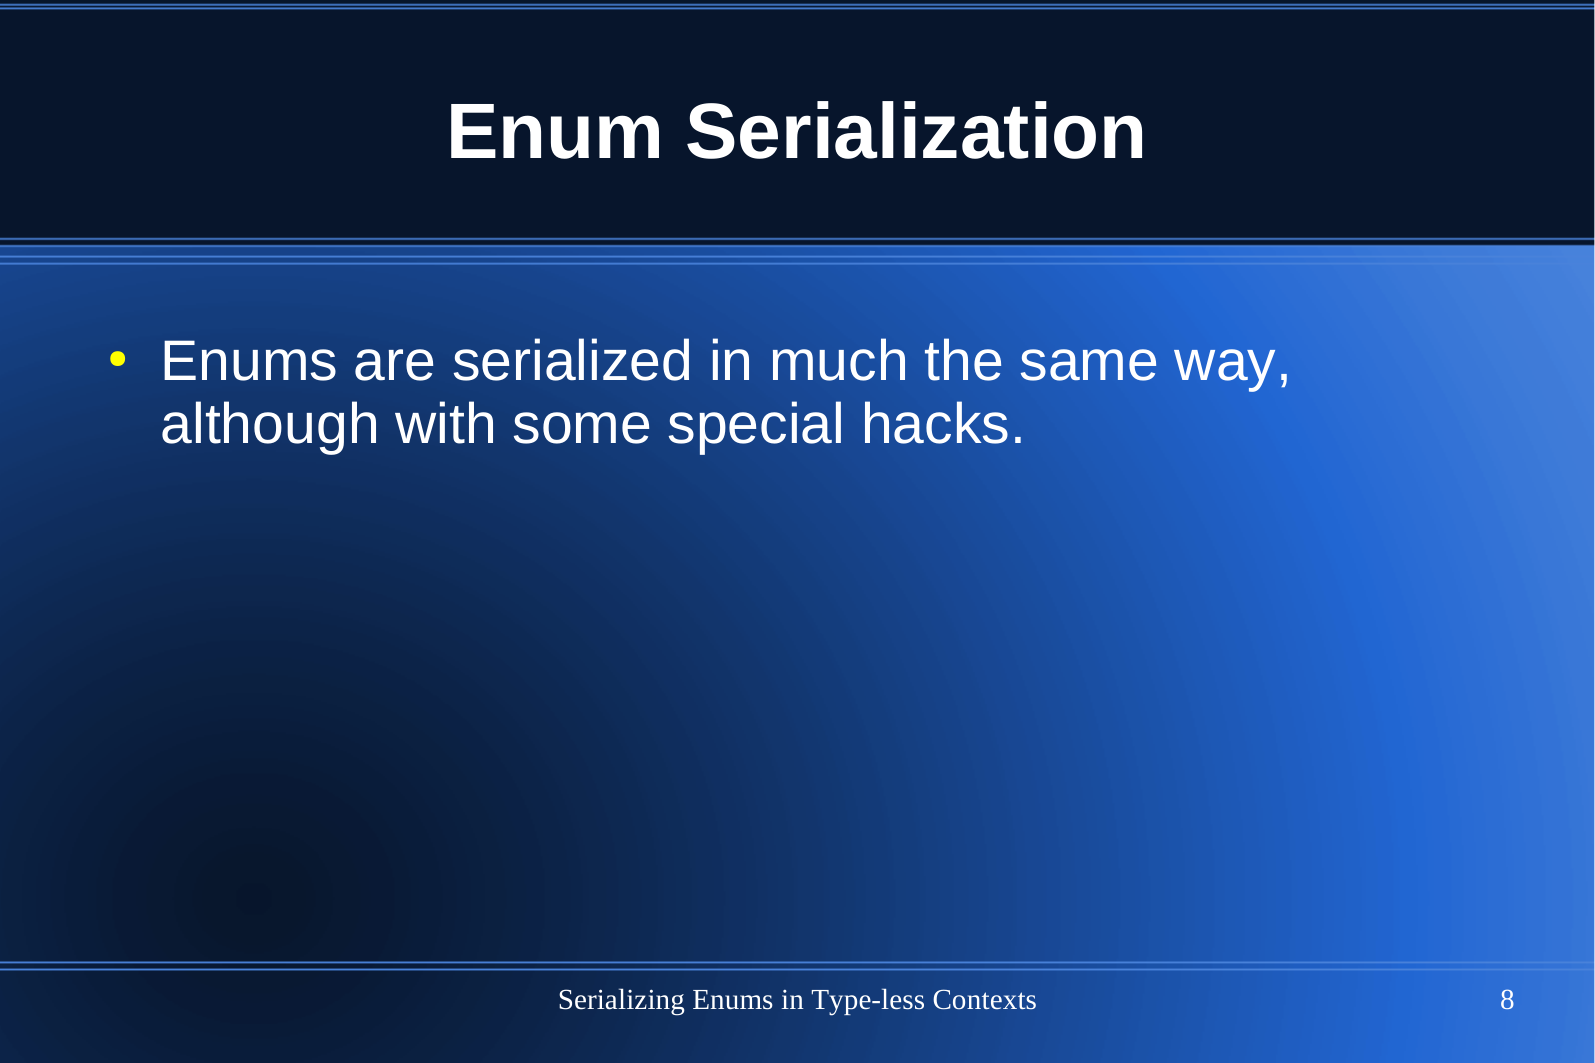

# Enum Serialization
Enums are serialized in much the same way, although with some special hacks.
Serializing Enums in Type-less Contexts
8